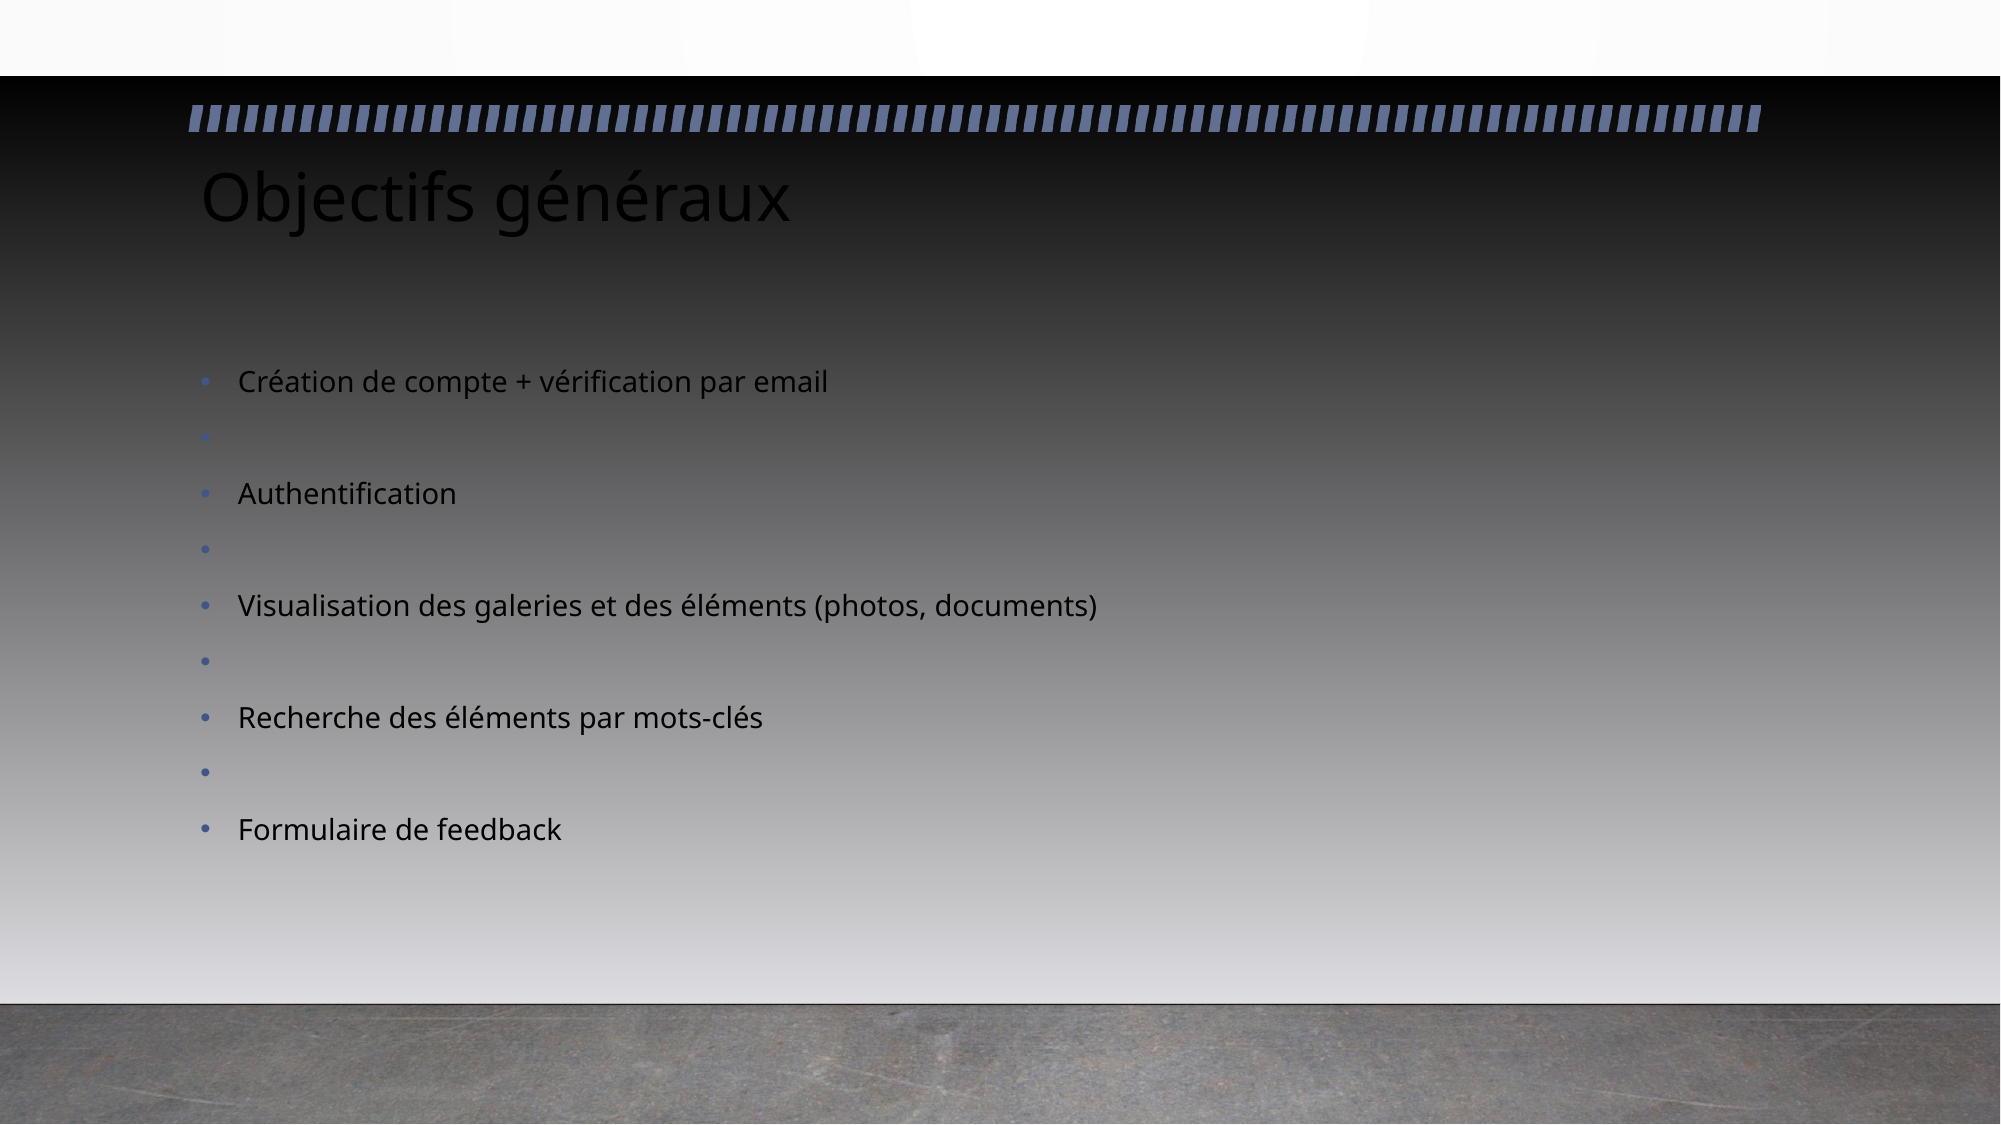

# Objectifs généraux
Création de compte + vérification par email
Authentification
Visualisation des galeries et des éléments (photos, documents)
Recherche des éléments par mots-clés
Formulaire de feedback